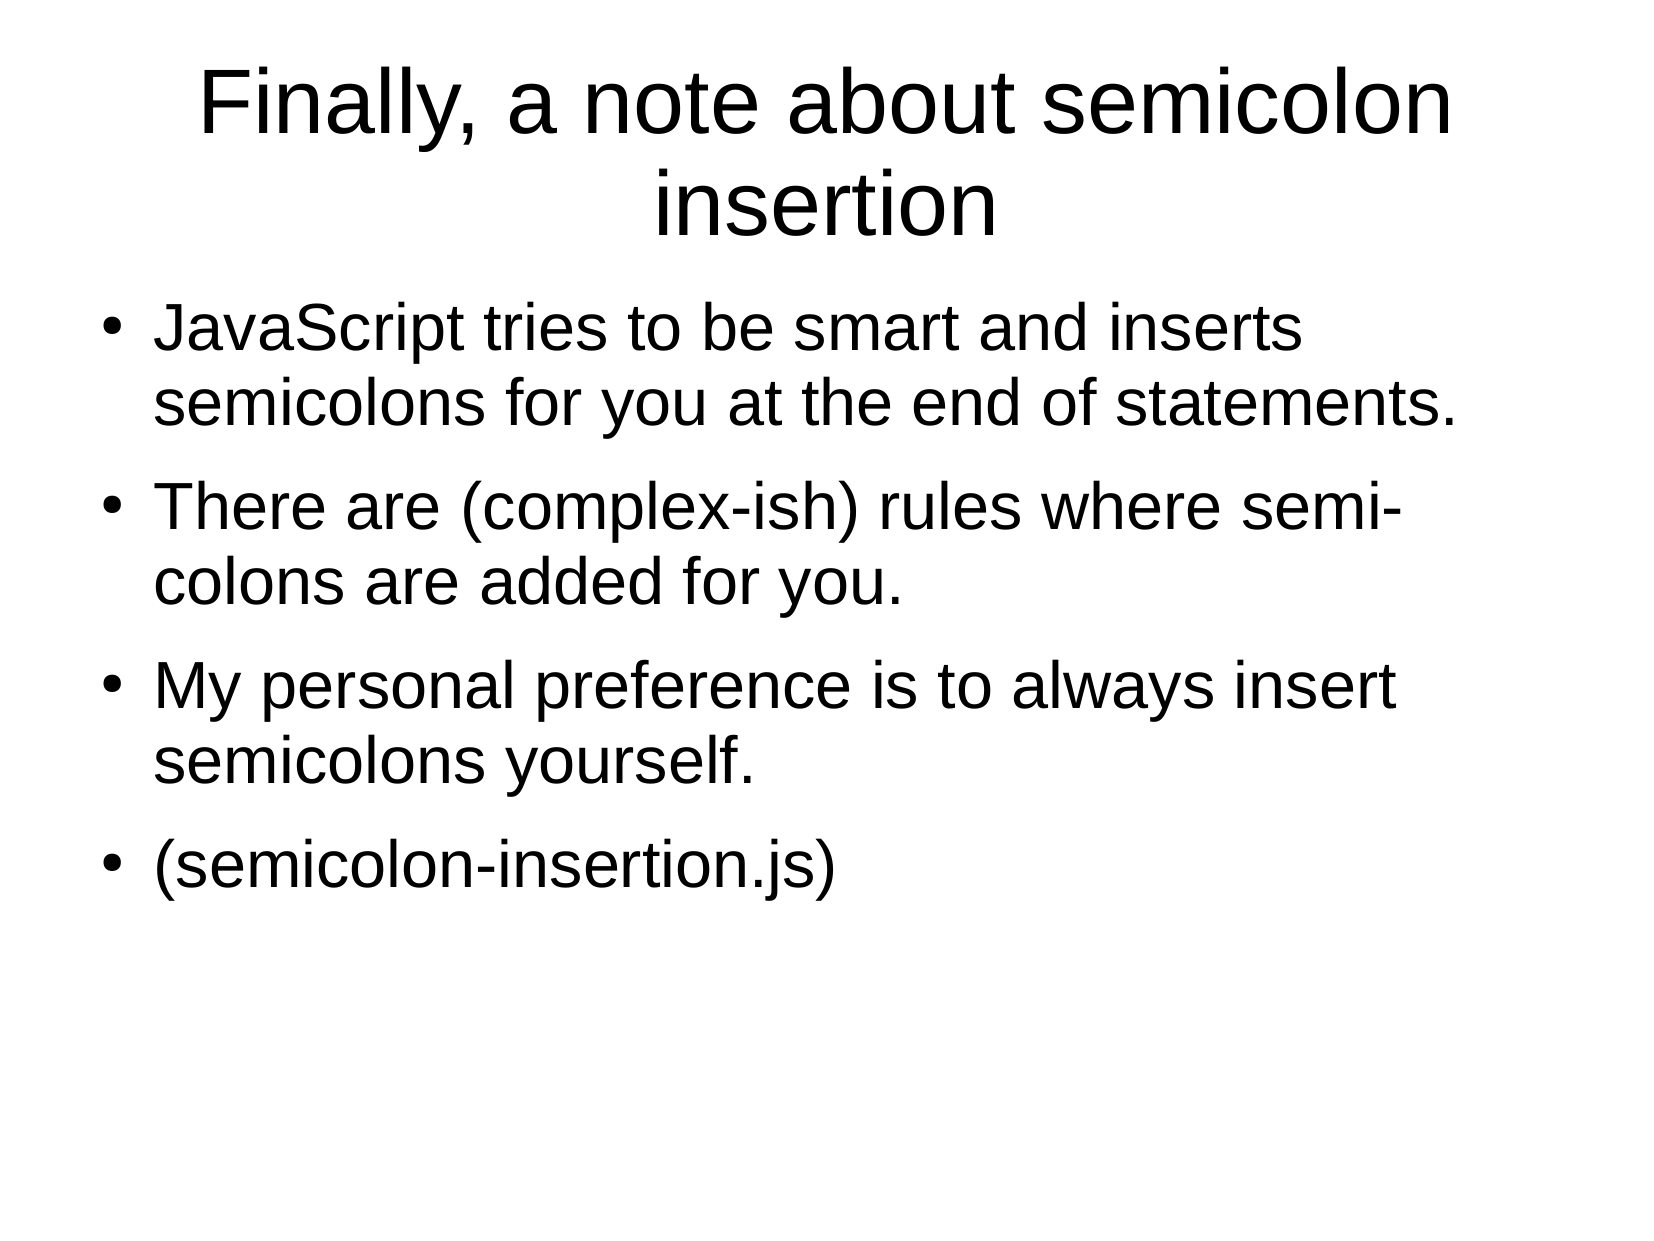

# Finally, a note about semicolon insertion
JavaScript tries to be smart and inserts semicolons for you at the end of statements.
There are (complex-ish) rules where semi-colons are added for you.
My personal preference is to always insert semicolons yourself.
(semicolon-insertion.js)